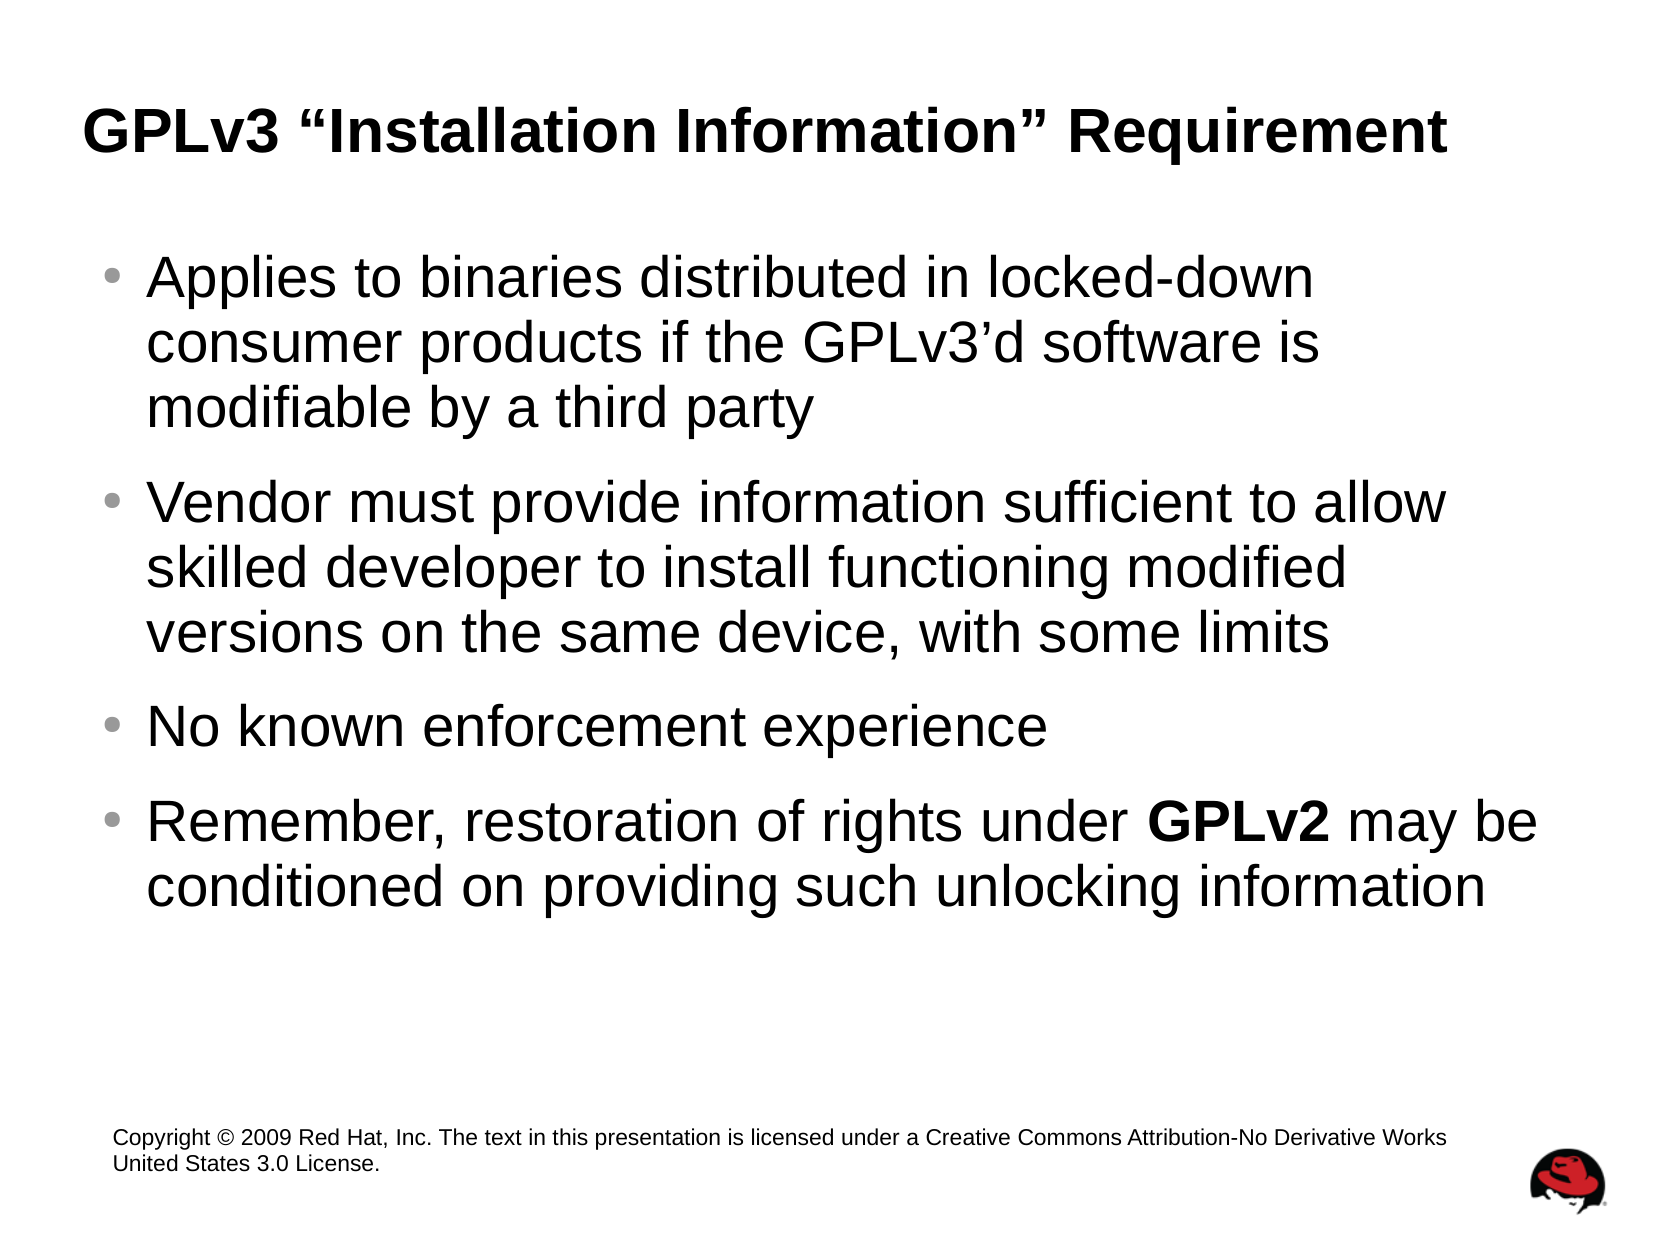

# GPLv3 “Installation Information” Requirement
Applies to binaries distributed in locked-down consumer products if the GPLv3’d software is modifiable by a third party
Vendor must provide information sufficient to allow skilled developer to install functioning modified versions on the same device, with some limits
No known enforcement experience
Remember, restoration of rights under GPLv2 may be conditioned on providing such unlocking information